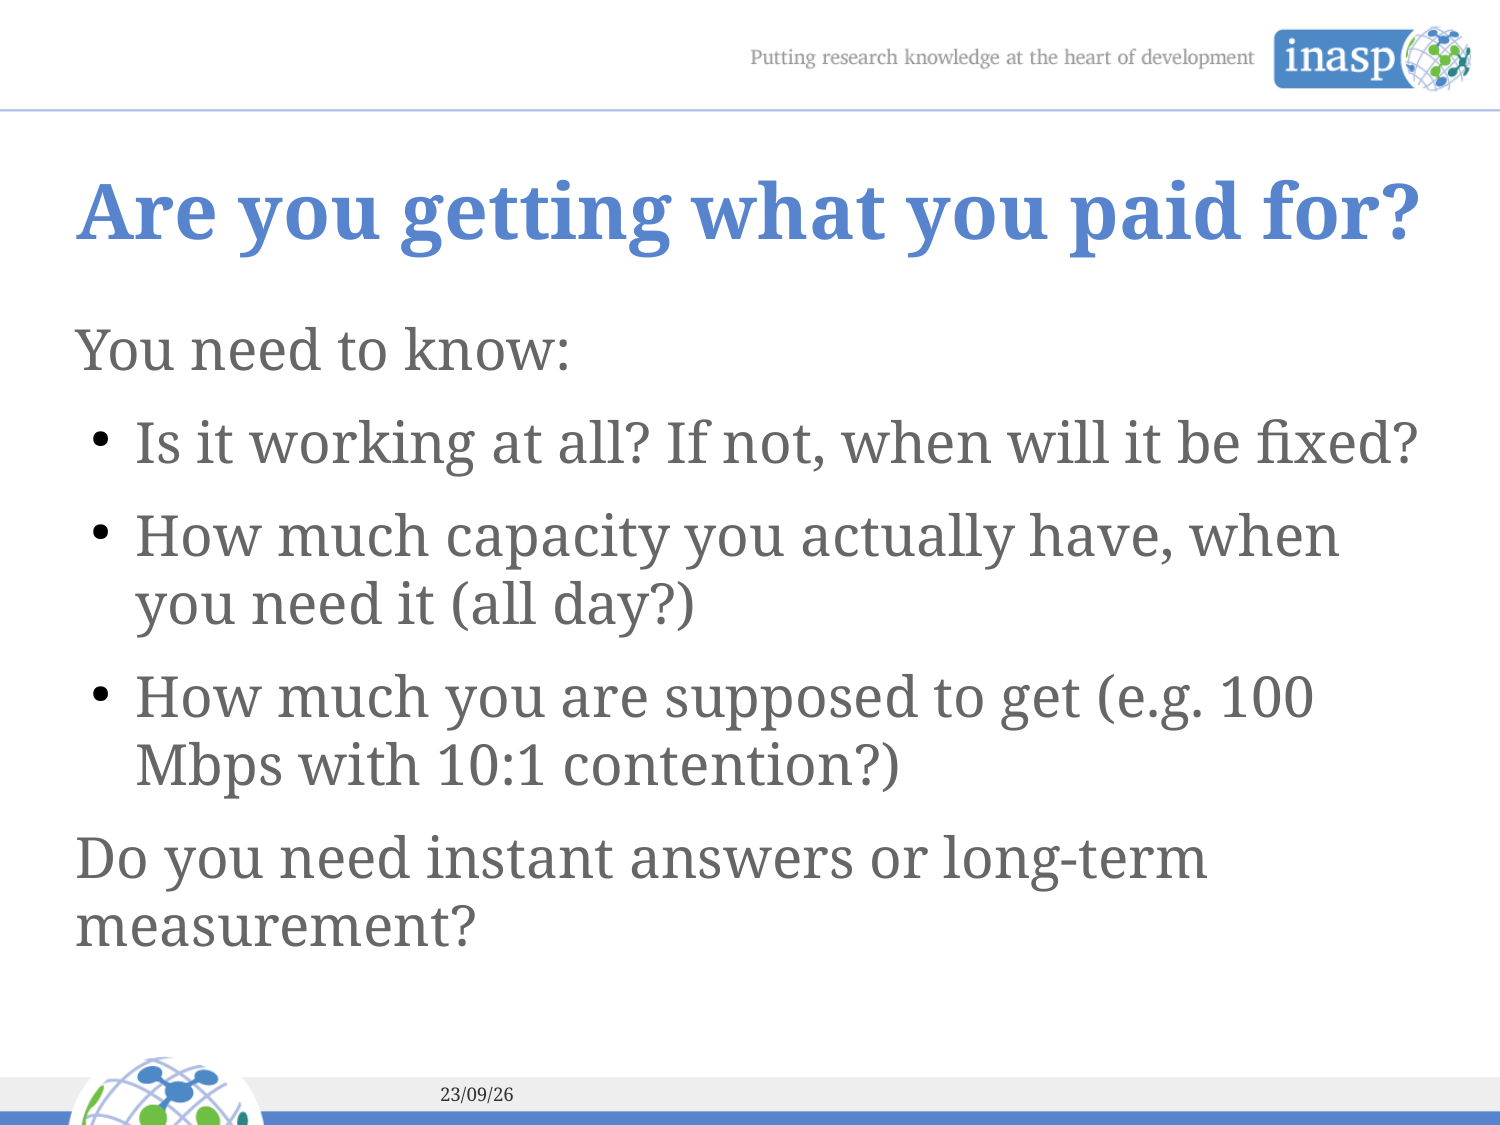

# Are you getting what you paid for?
You need to know:
Is it working at all? If not, when will it be fixed?
How much capacity you actually have, when you need it (all day?)
How much you are supposed to get (e.g. 100 Mbps with 10:1 contention?)
Do you need instant answers or long-term measurement?